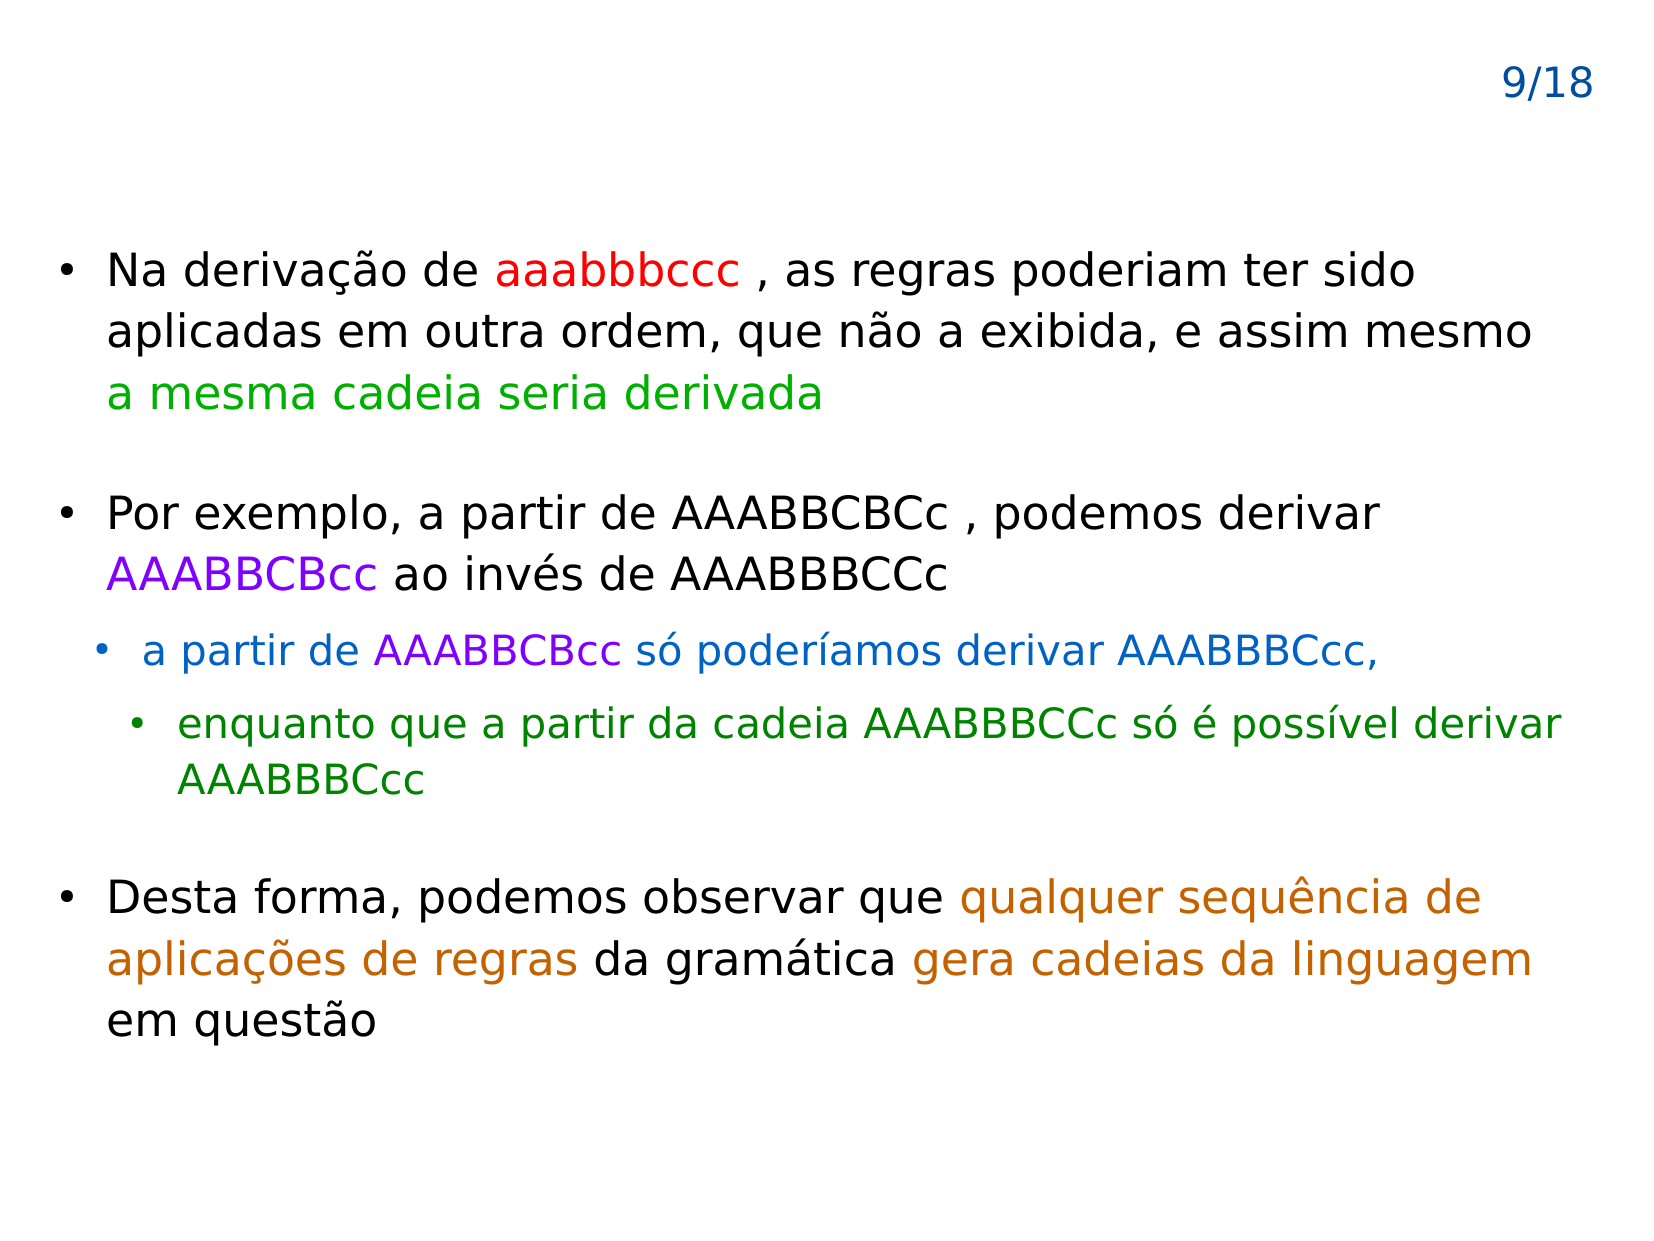

#
9
Na derivação de aaabbbccc , as regras poderiam ter sido aplicadas em outra ordem, que não a exibida, e assim mesmo
a mesma cadeia seria derivada
Por exemplo, a partir de AAABBCBCc , podemos derivar AAABBCBcc ao invés de AAABBBCCc
a partir de AAABBCBcc só poderíamos derivar AAABBBCcc,
enquanto que a partir da cadeia AAABBBCCc só é possível derivar AAABBBCcc
Desta forma, podemos observar que qualquer sequência de aplicações de regras da gramática gera cadeias da linguagem em questão